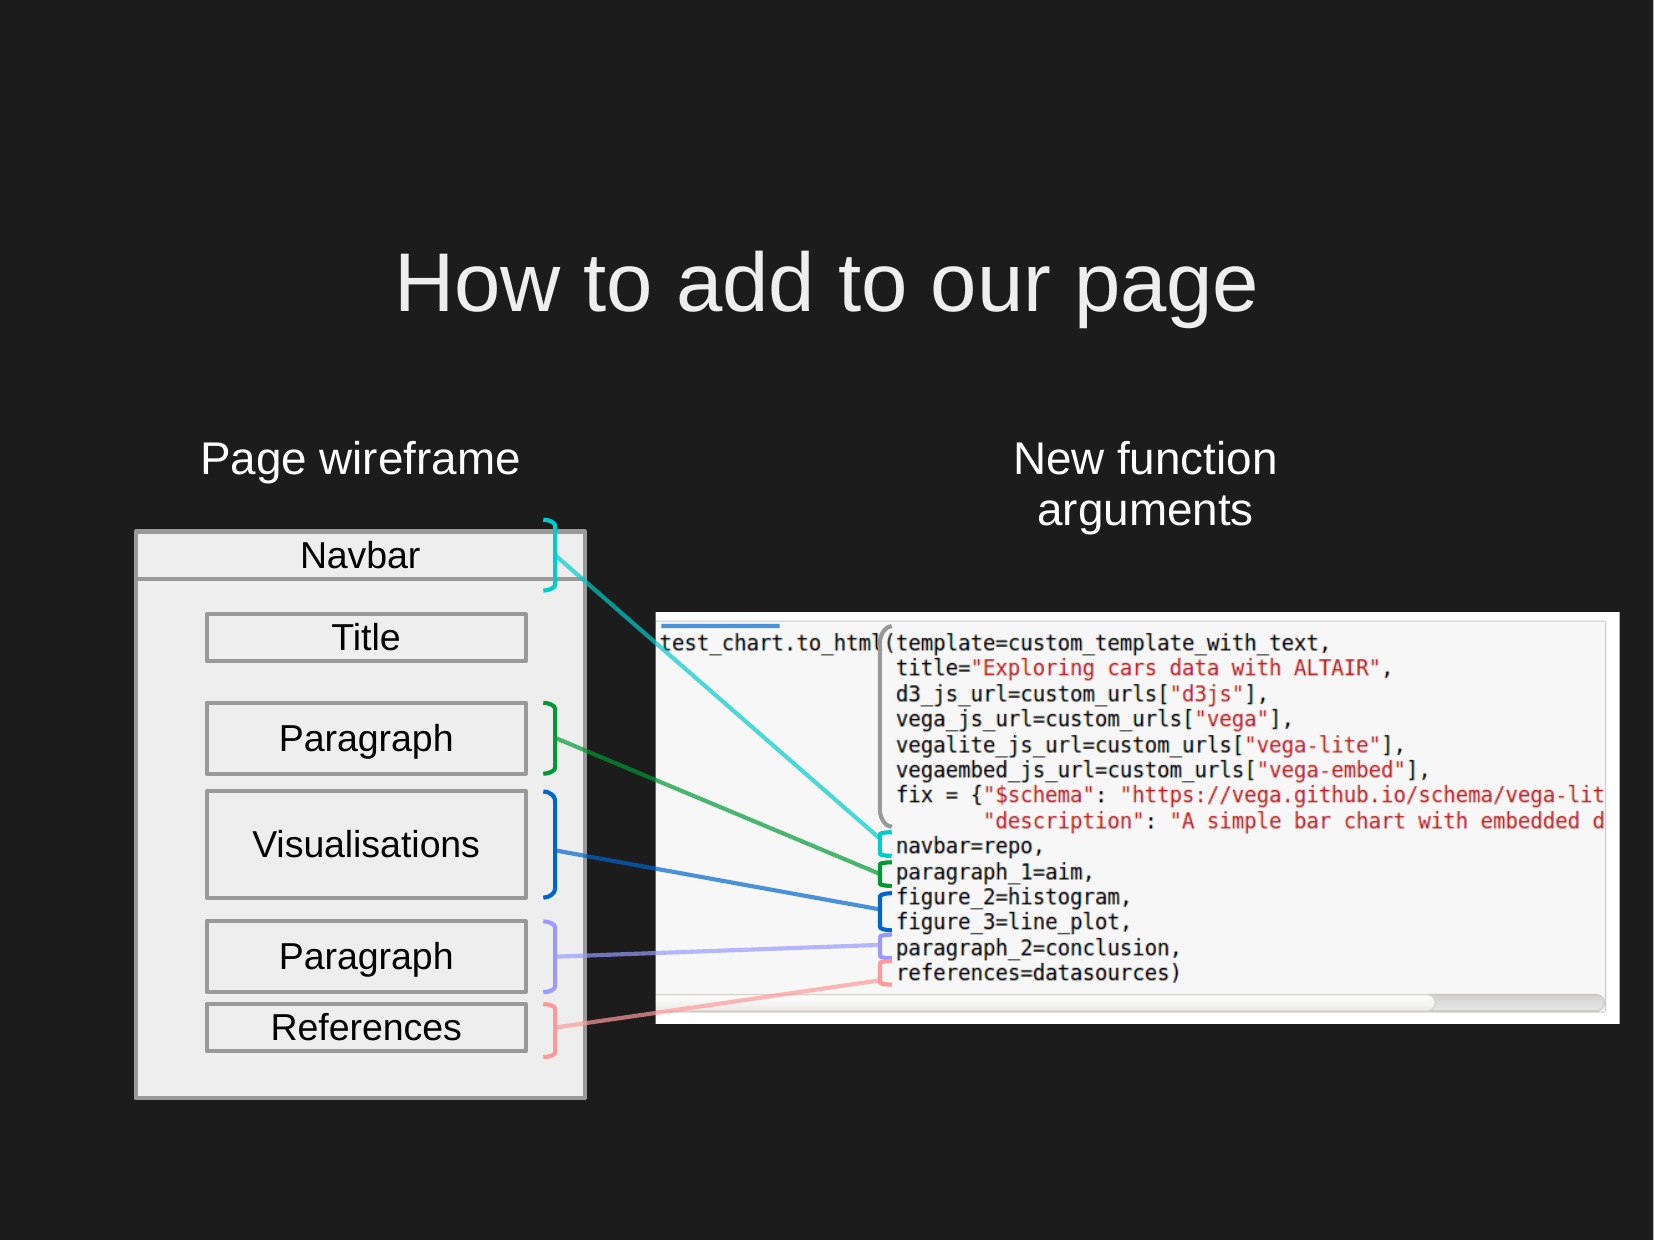

How to add to our page
Page wireframe
New function arguments
Navbar
Title
Paragraph
Visualisations
Paragraph
References